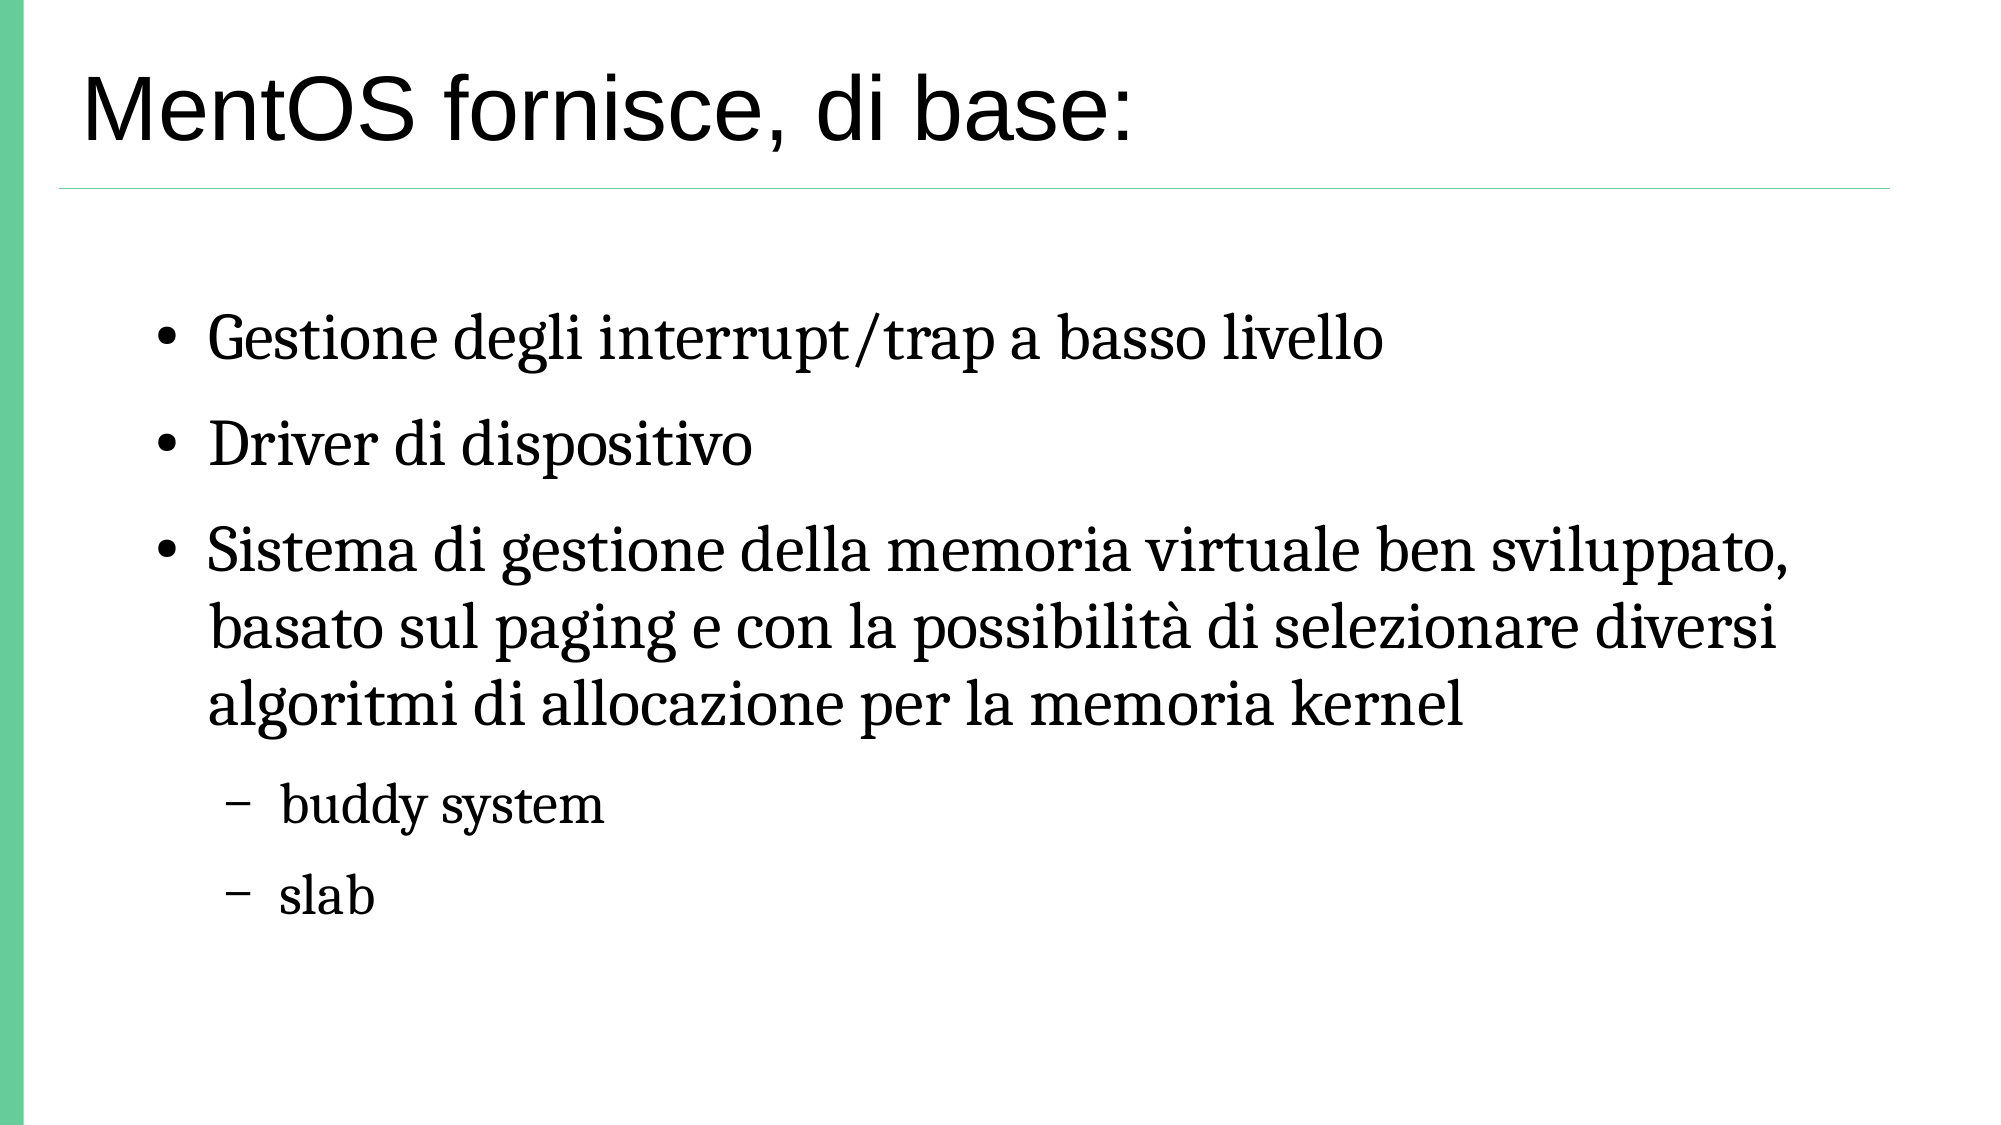

# MentOS fornisce, di base:
Gestione degli interrupt/trap a basso livello
Driver di dispositivo
Sistema di gestione della memoria virtuale ben sviluppato, basato sul paging e con la possibilità di selezionare diversi algoritmi di allocazione per la memoria kernel
buddy system
slab